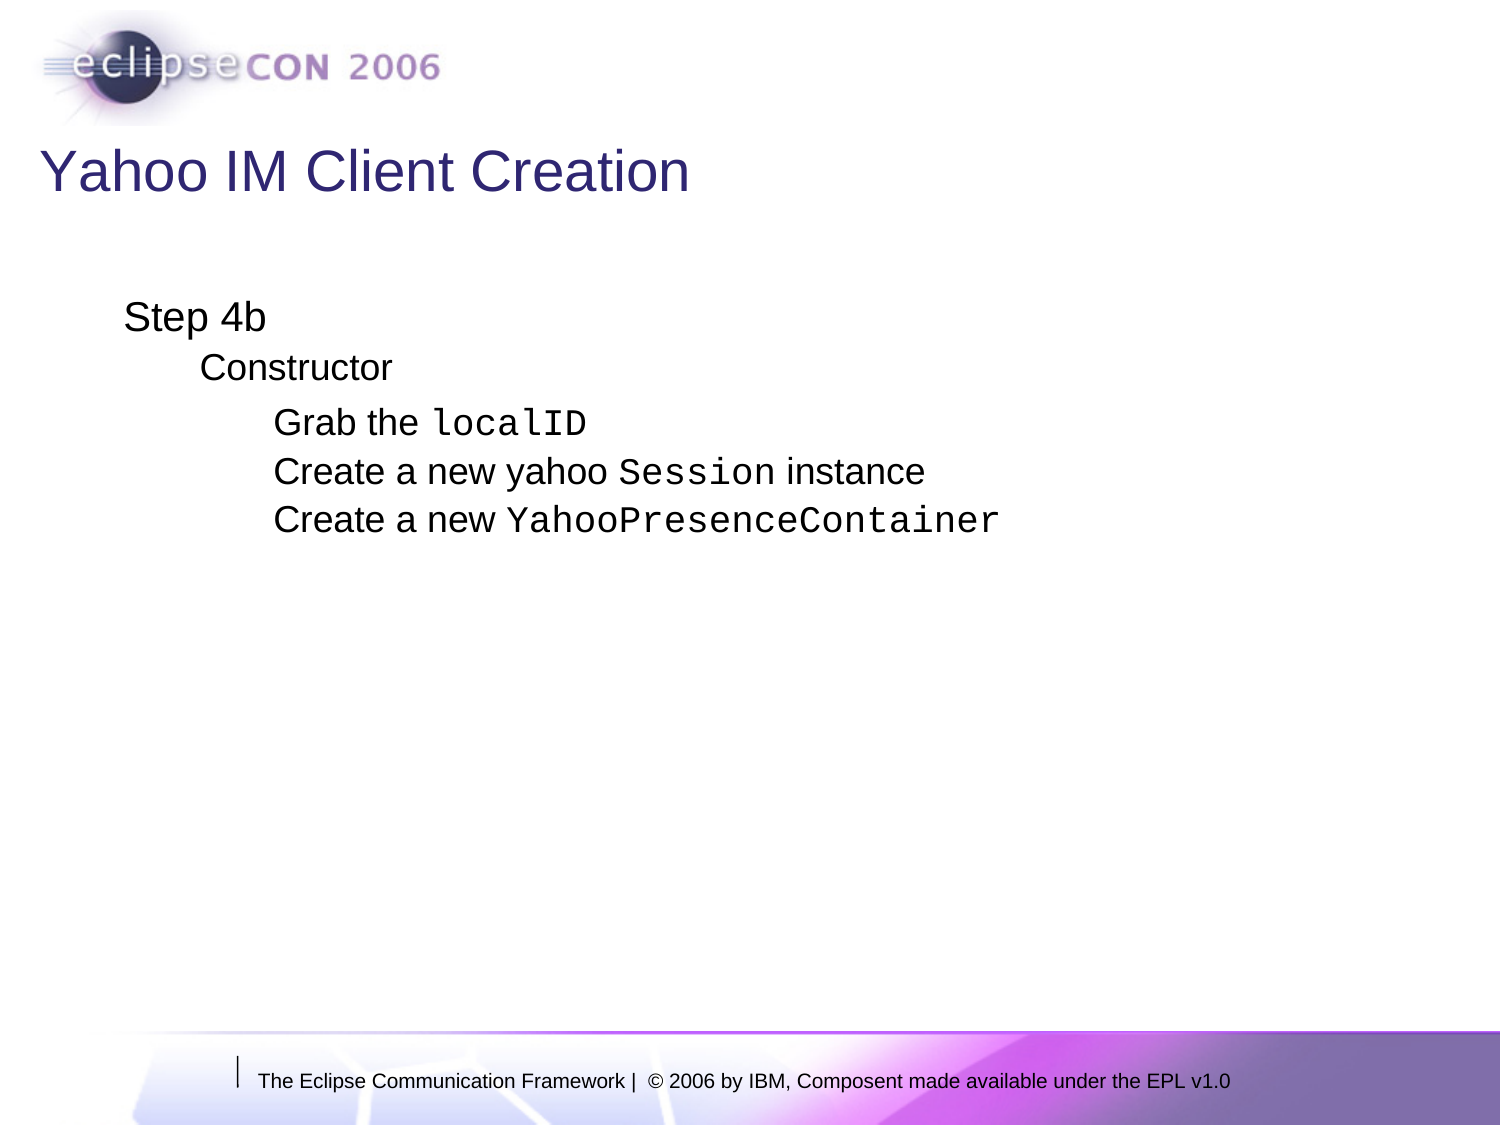

# Yahoo IM Client Creation
Step 4b
Constructor
Grab the localID
Create a new yahoo Session instance
Create a new YahooPresenceContainer